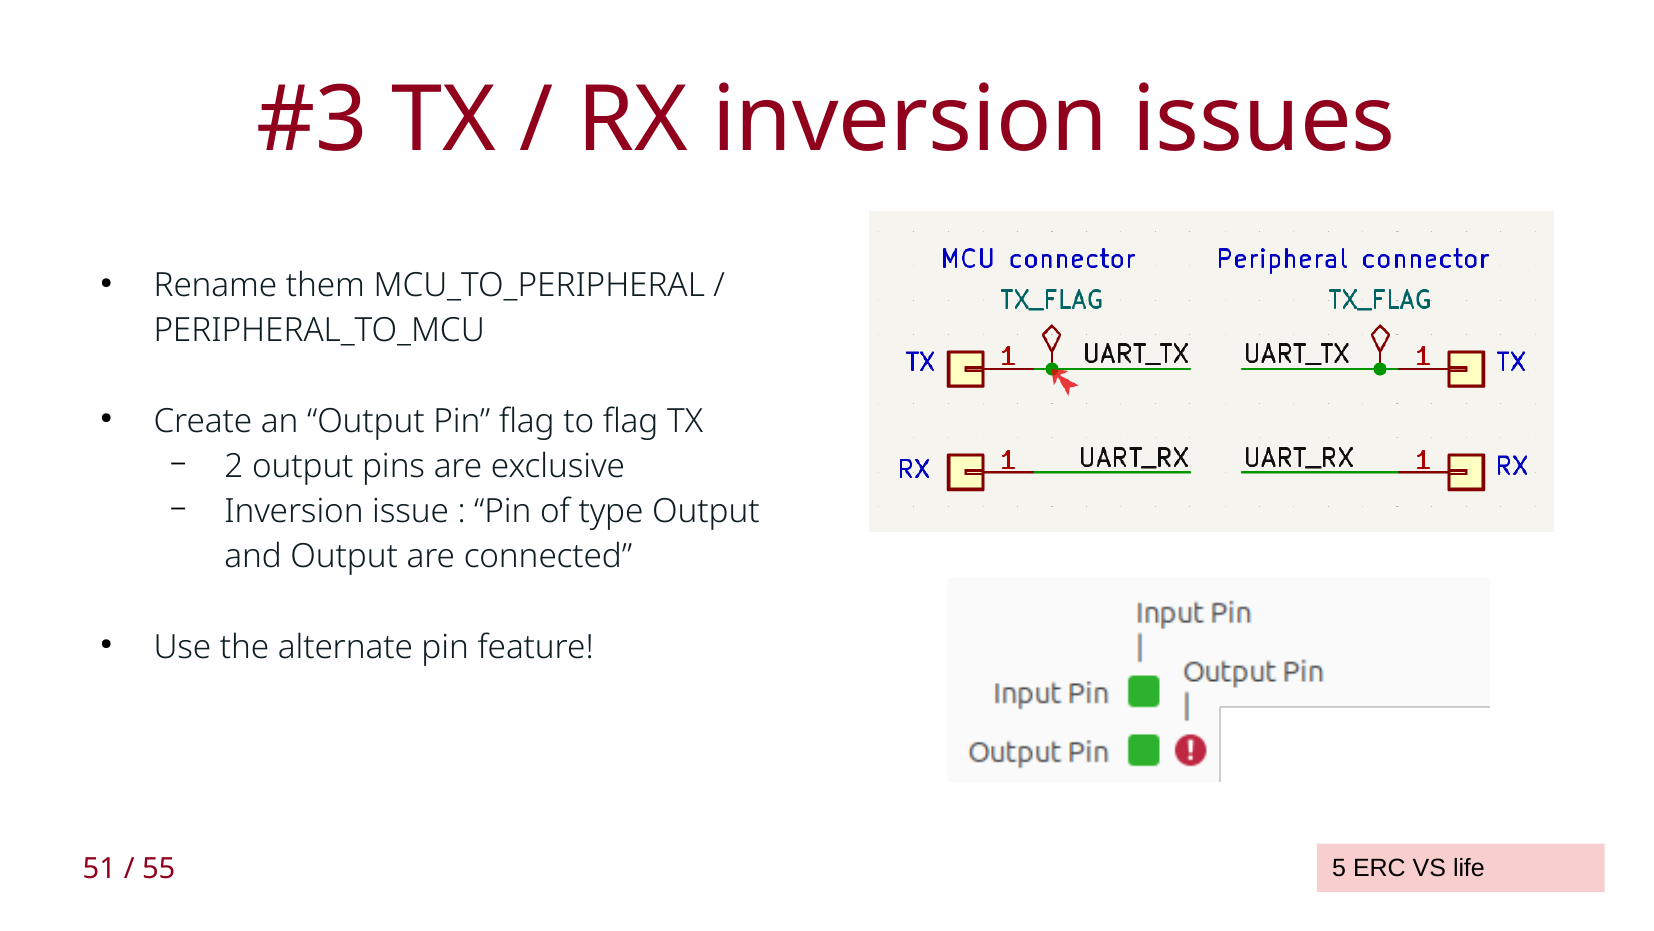

# #3 TX / RX inversion issues
Rename them MCU_TO_PERIPHERAL / PERIPHERAL_TO_MCU
Create an “Output Pin” flag to flag TX
2 output pins are exclusive
Inversion issue : “Pin of type Output and Output are connected”
Use the alternate pin feature!
5 ERC VS life
51